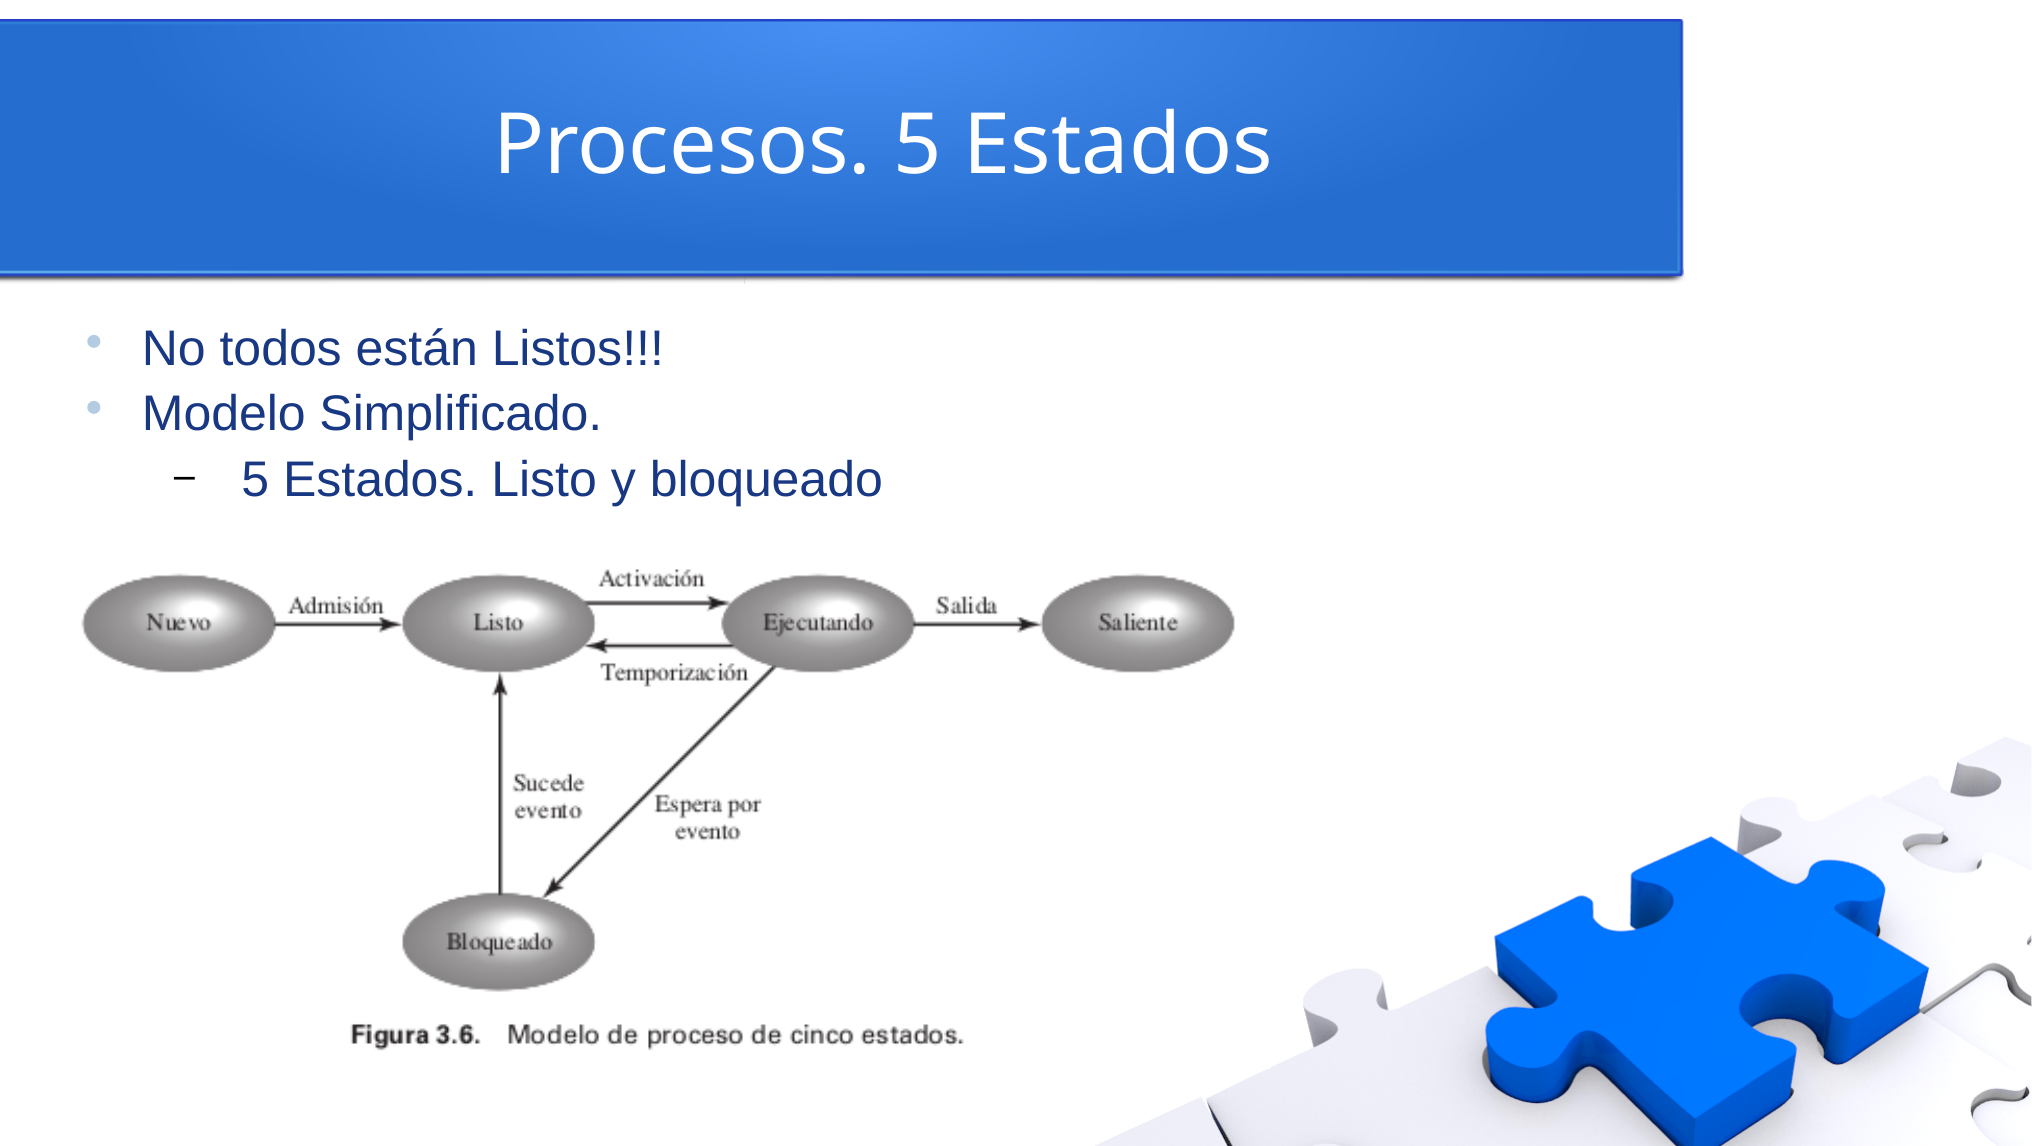

# Procesos. 5 Estados
No todos están Listos!!!
Modelo Simplificado.
 5 Estados. Listo y bloqueado